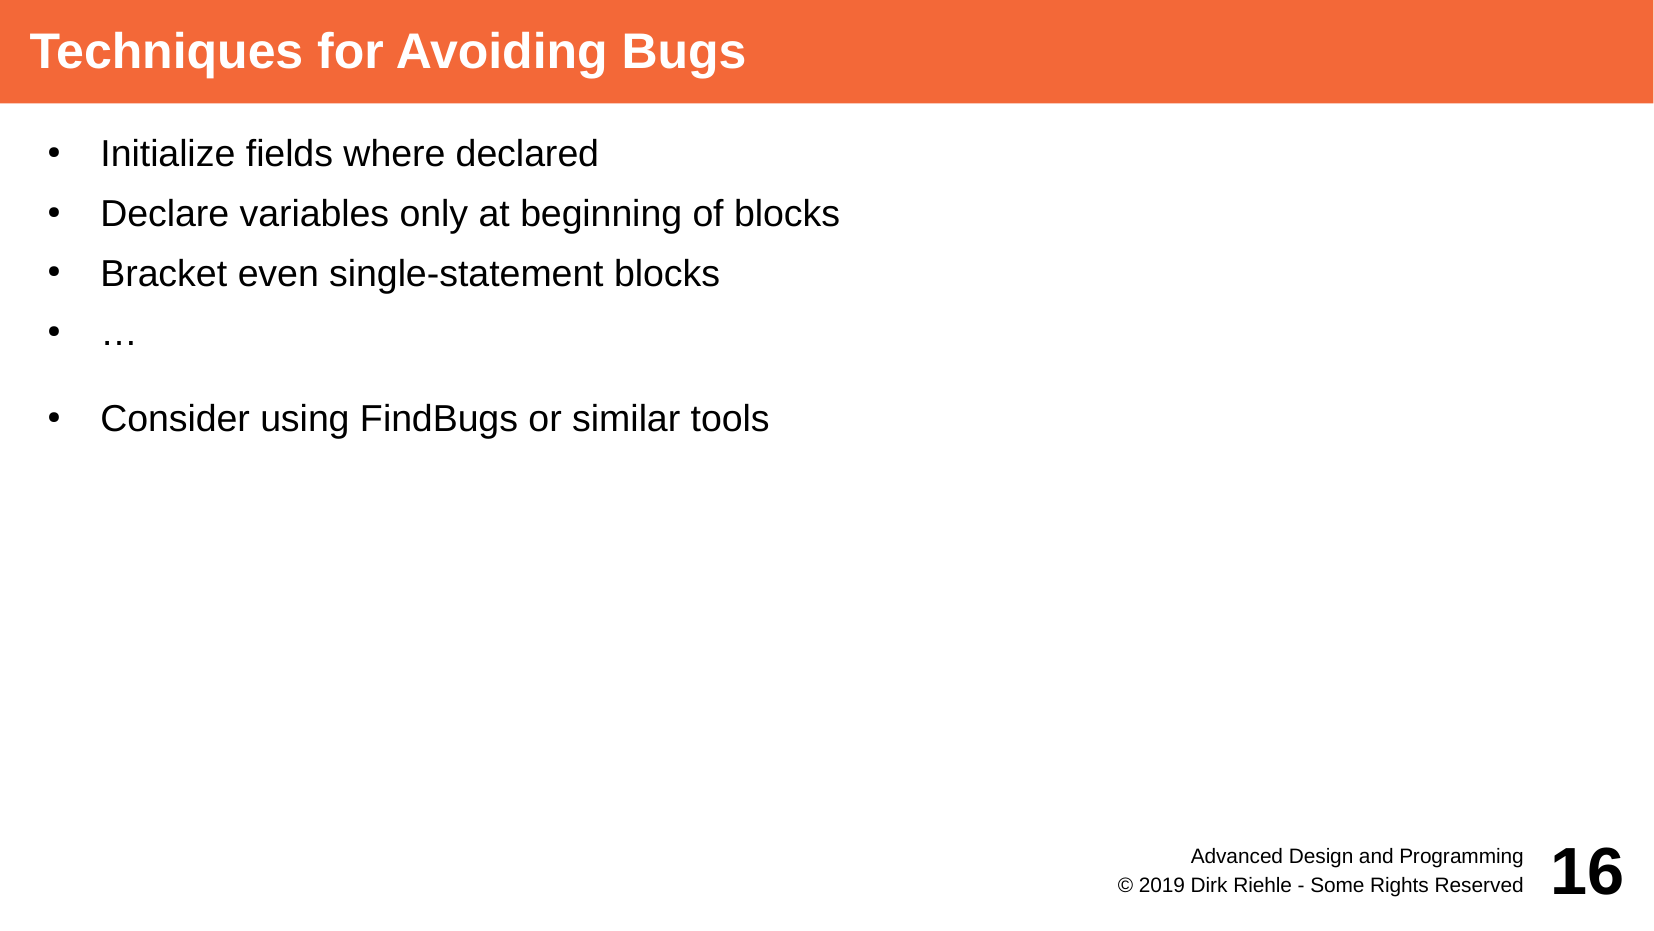

# Techniques for Avoiding Bugs
Initialize fields where declared
Declare variables only at beginning of blocks
Bracket even single-statement blocks
…
Consider using FindBugs or similar tools
Advanced Design and Programming
16
© 2019 Dirk Riehle - Some Rights Reserved